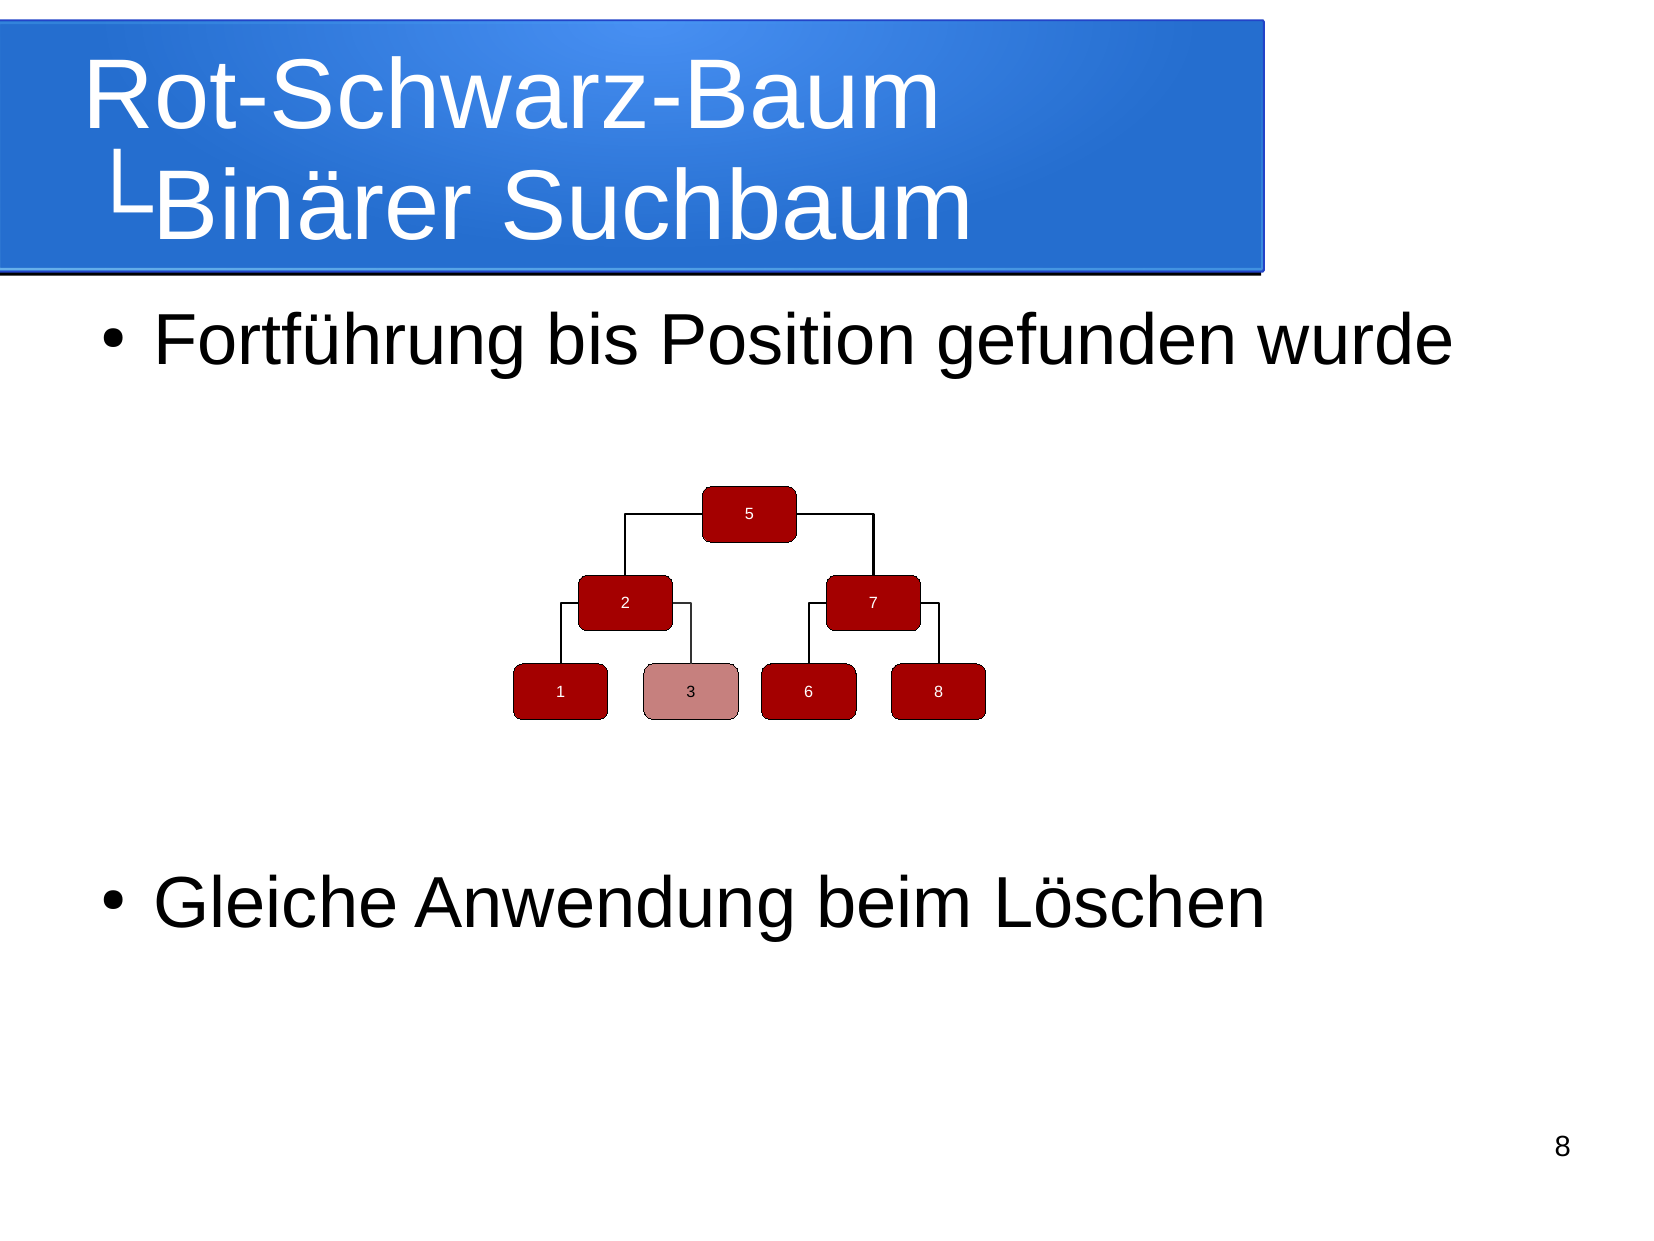

# Rot-Schwarz-Baum └Binärer Suchbaum
Fortführung bis Position gefunden wurde
Gleiche Anwendung beim Löschen
5
2
7
3
1
8
6
8